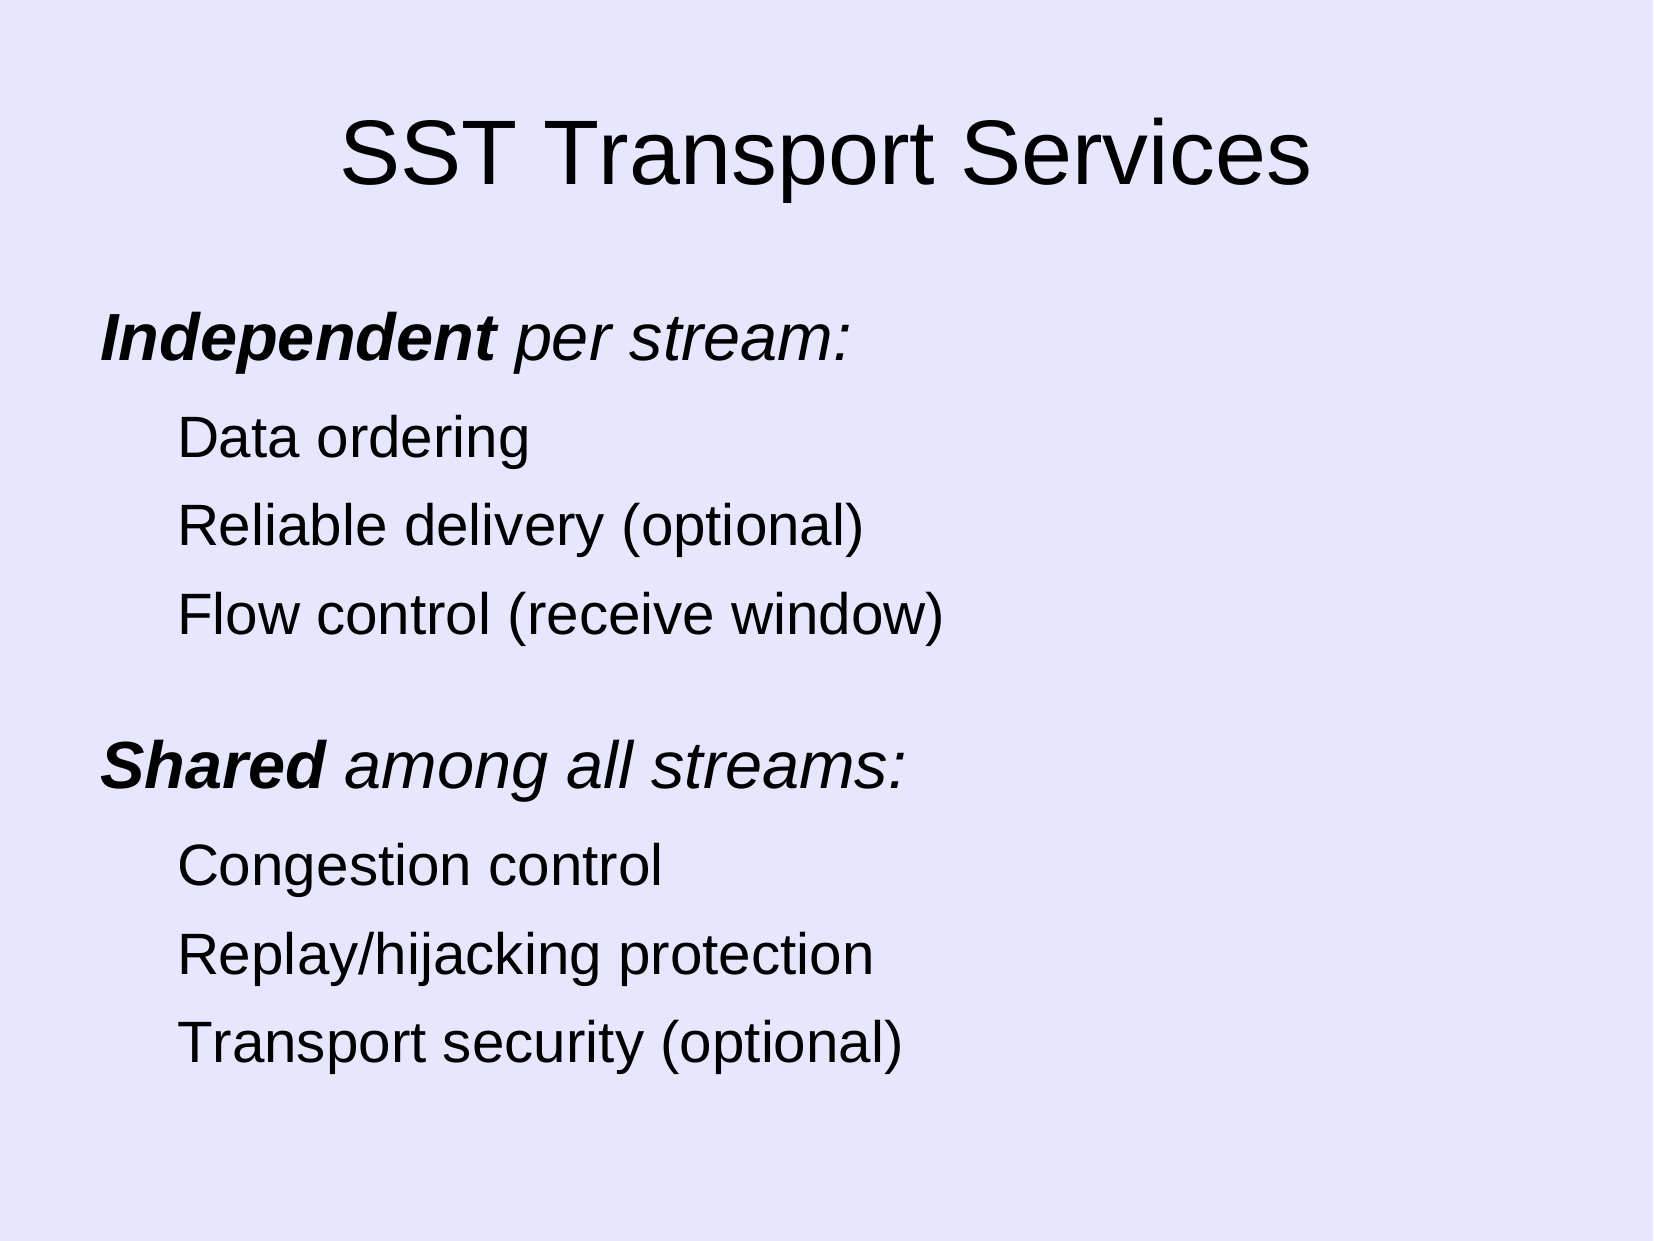

# SST Transport Services
Independent per stream:
Data ordering
Reliable delivery (optional)
Flow control (receive window)
Shared among all streams:
Congestion control
Replay/hijacking protection
Transport security (optional)